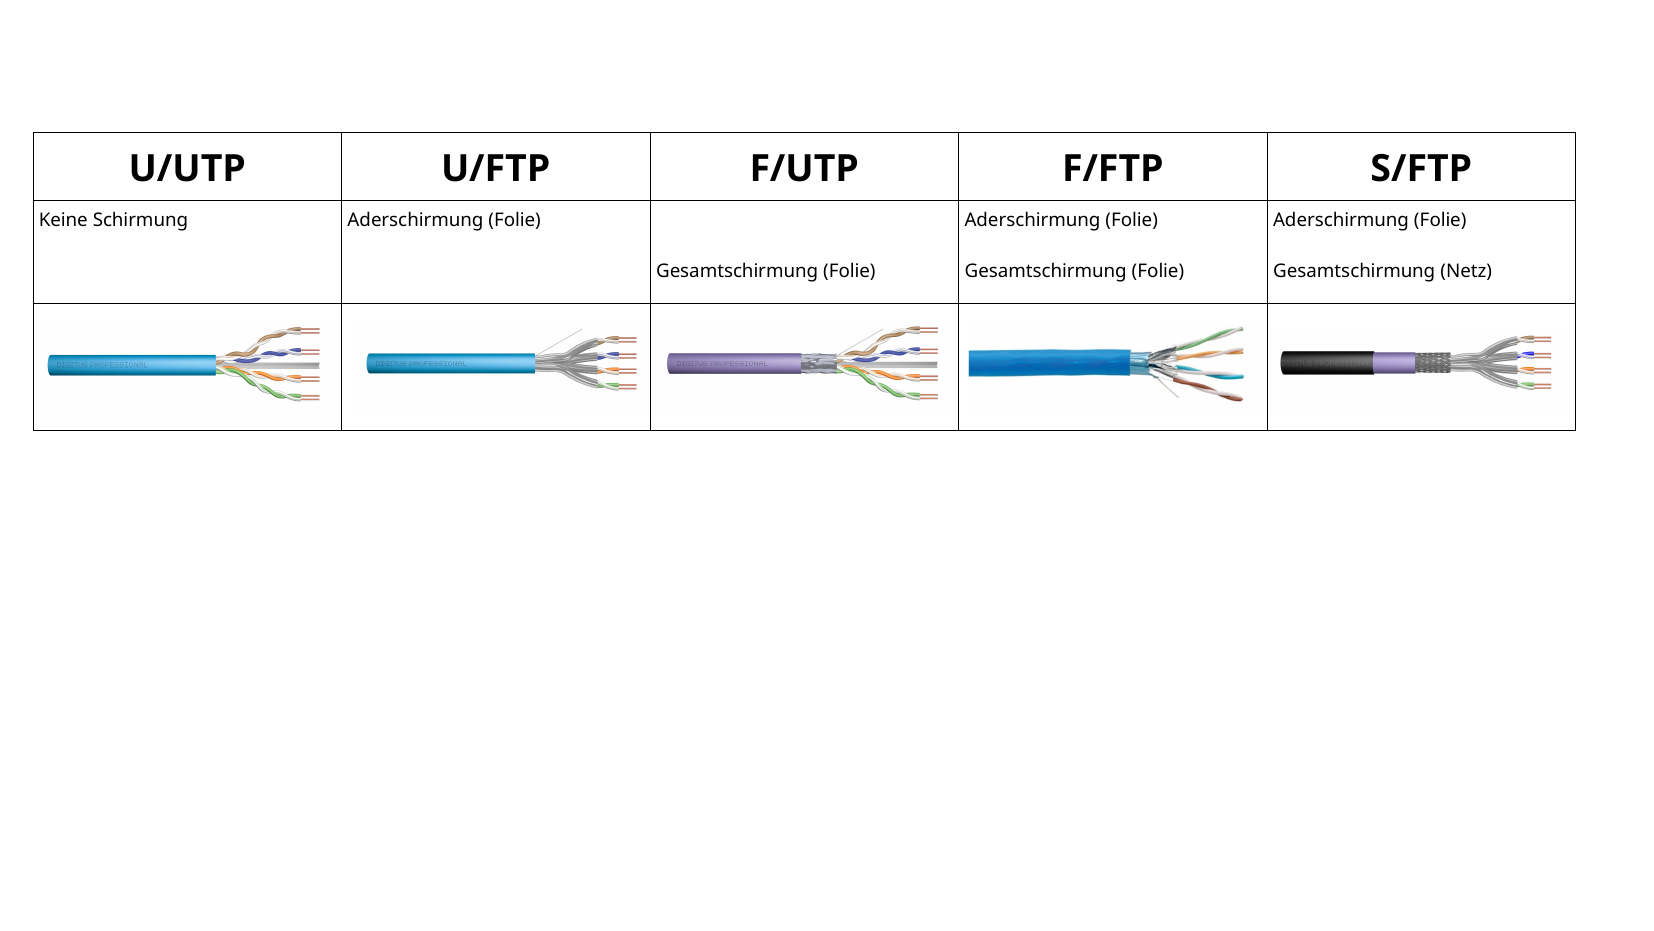

| U/UTP | U/FTP | F/UTP | F/FTP | S/FTP |
| --- | --- | --- | --- | --- |
| Keine Schirmung | Aderschirmung (Folie) | Gesamtschirmung (Folie) | Aderschirmung (Folie) Gesamtschirmung (Folie) | Aderschirmung (Folie) Gesamtschirmung (Netz) |
| | | | | |